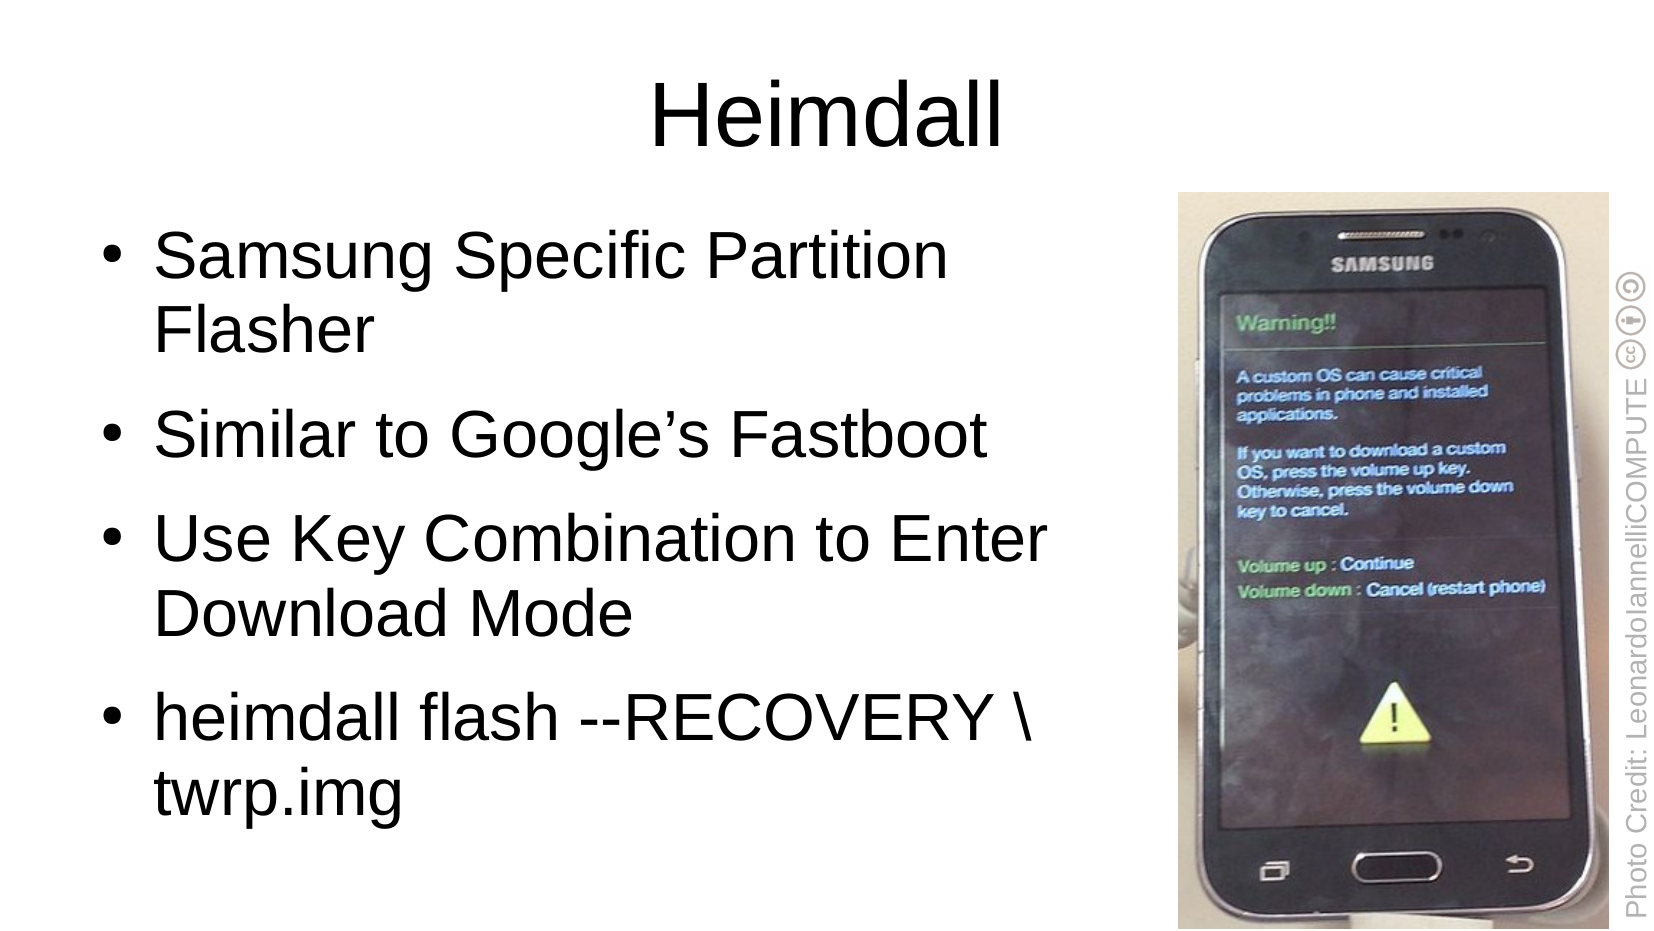

# Heimdall
Samsung Specific Partition
Flasher
Similar to Google’s Fastboot
Use Key Combination to Enter
Download Mode
heimdall flash --RECOVERY \
twrp.img
Photo Credit: LeonardoIannelliCOMPUTE